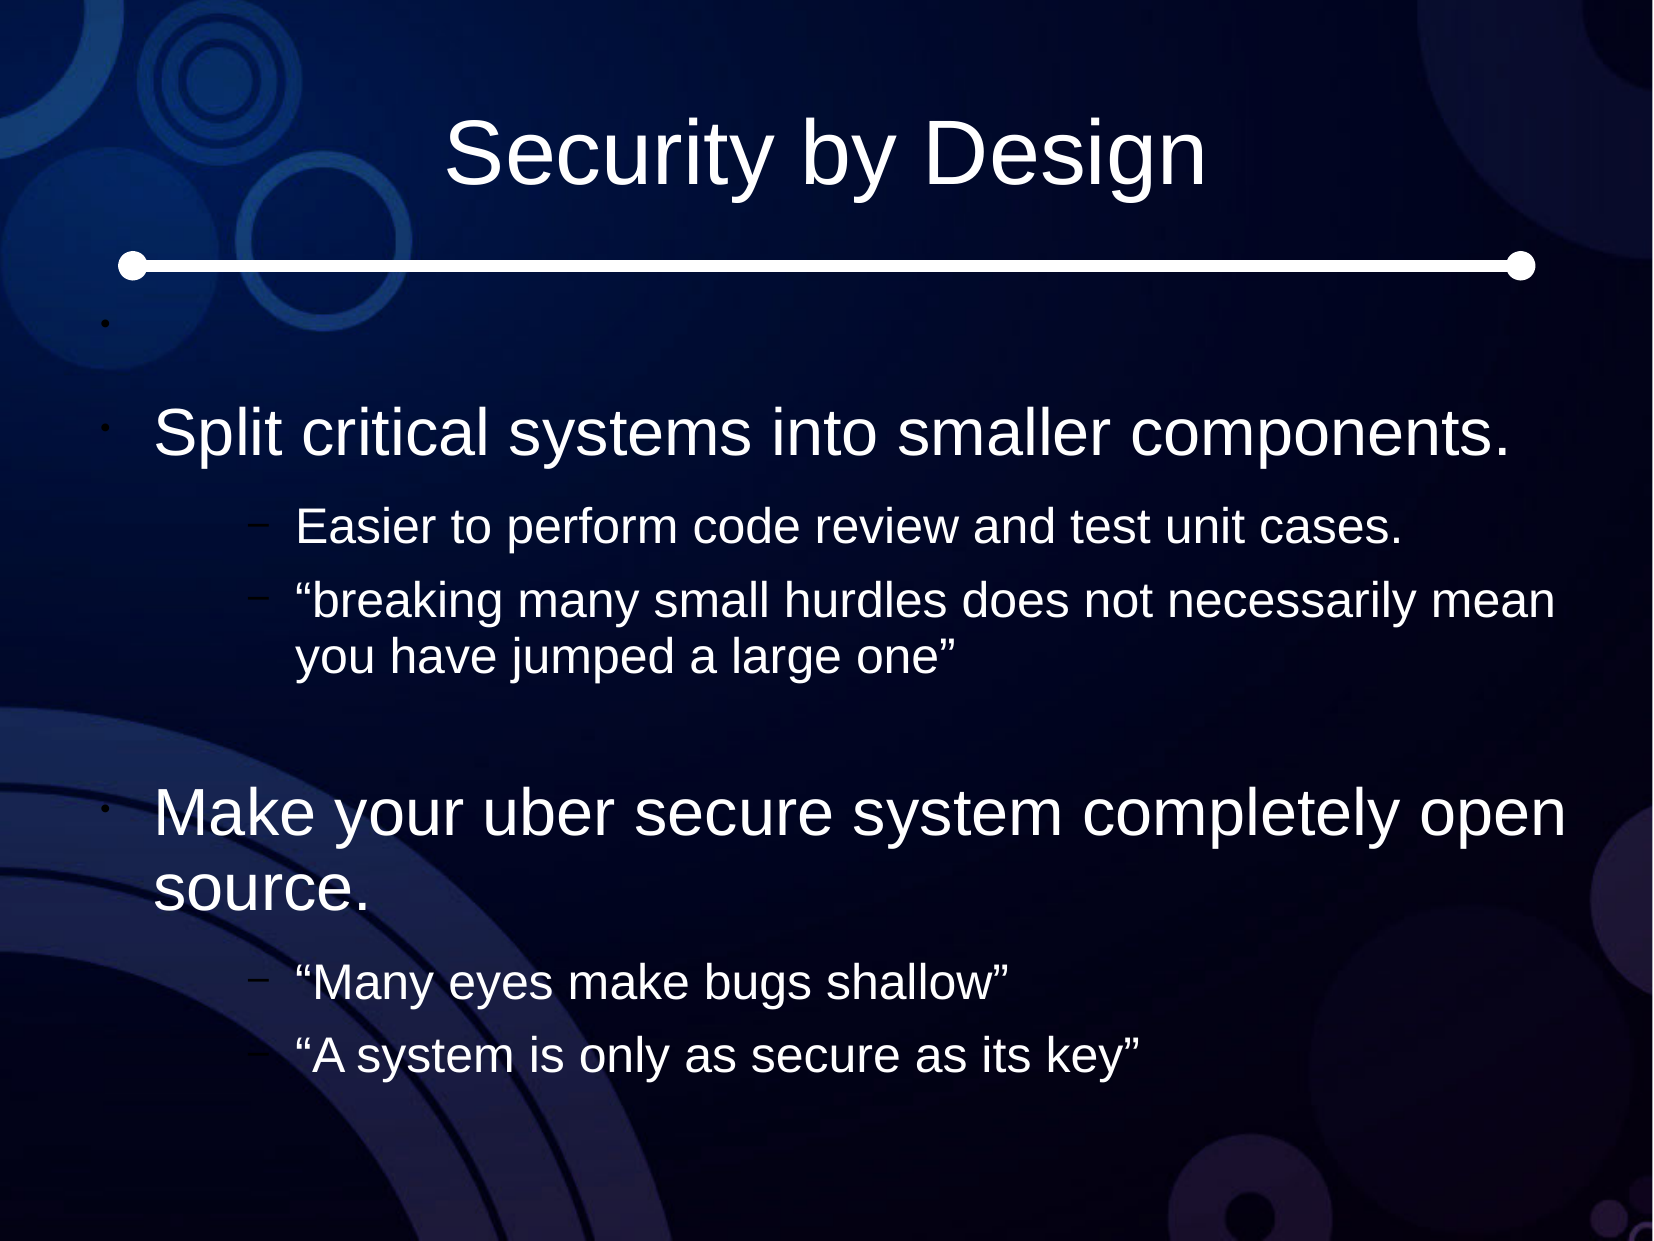

# Security by Design
Split critical systems into smaller components.
Easier to perform code review and test unit cases.
“breaking many small hurdles does not necessarily mean you have jumped a large one”
Make your uber secure system completely open source.
“Many eyes make bugs shallow”
“A system is only as secure as its key”